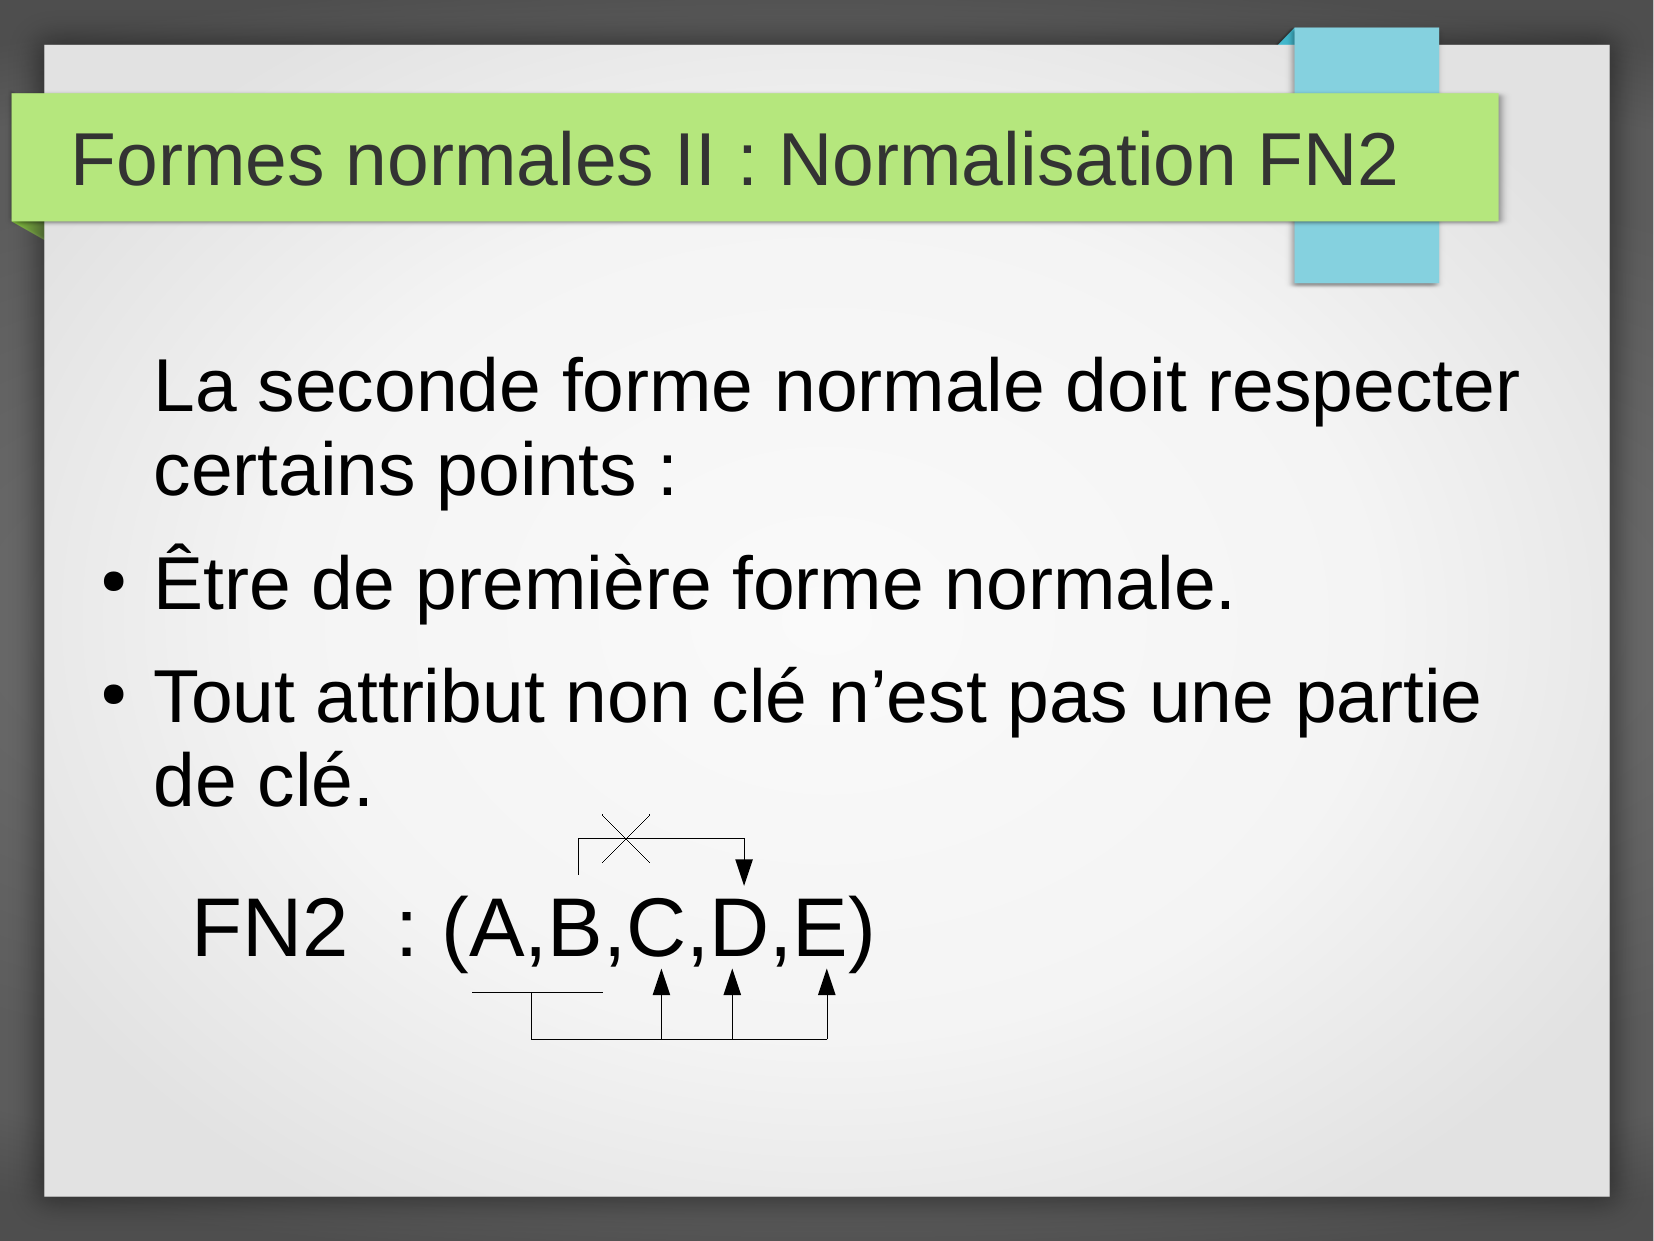

# Formes normales II : Normalisation FN2
La seconde forme normale doit respecter certains points :
Être de première forme normale.
Tout attribut non clé n’est pas une partie de clé.
FN2  : (A,B,C,D,E)